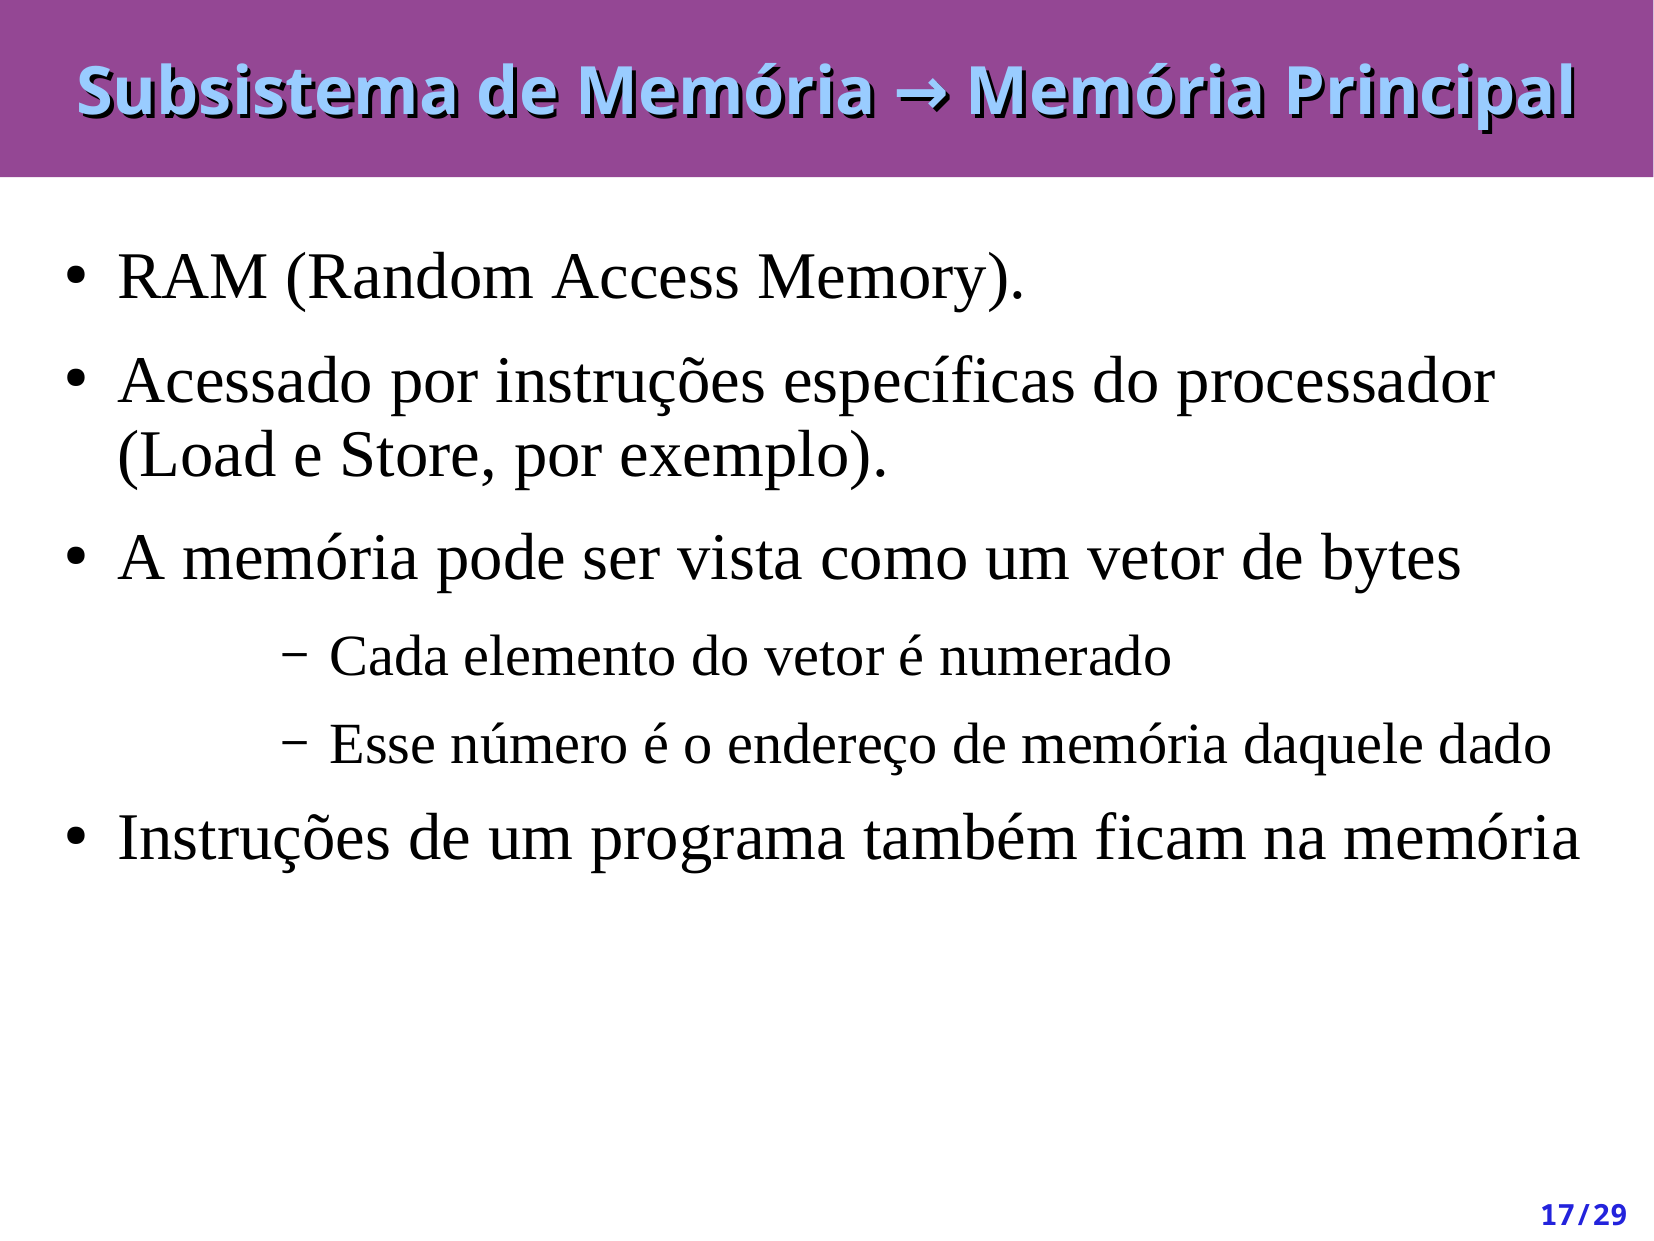

# Subsistema de Memória → Memória Principal
RAM (Random Access Memory).
Acessado por instruções específicas do processador (Load e Store, por exemplo).
A memória pode ser vista como um vetor de bytes
Cada elemento do vetor é numerado
Esse número é o endereço de memória daquele dado
Instruções de um programa também ficam na memória
17